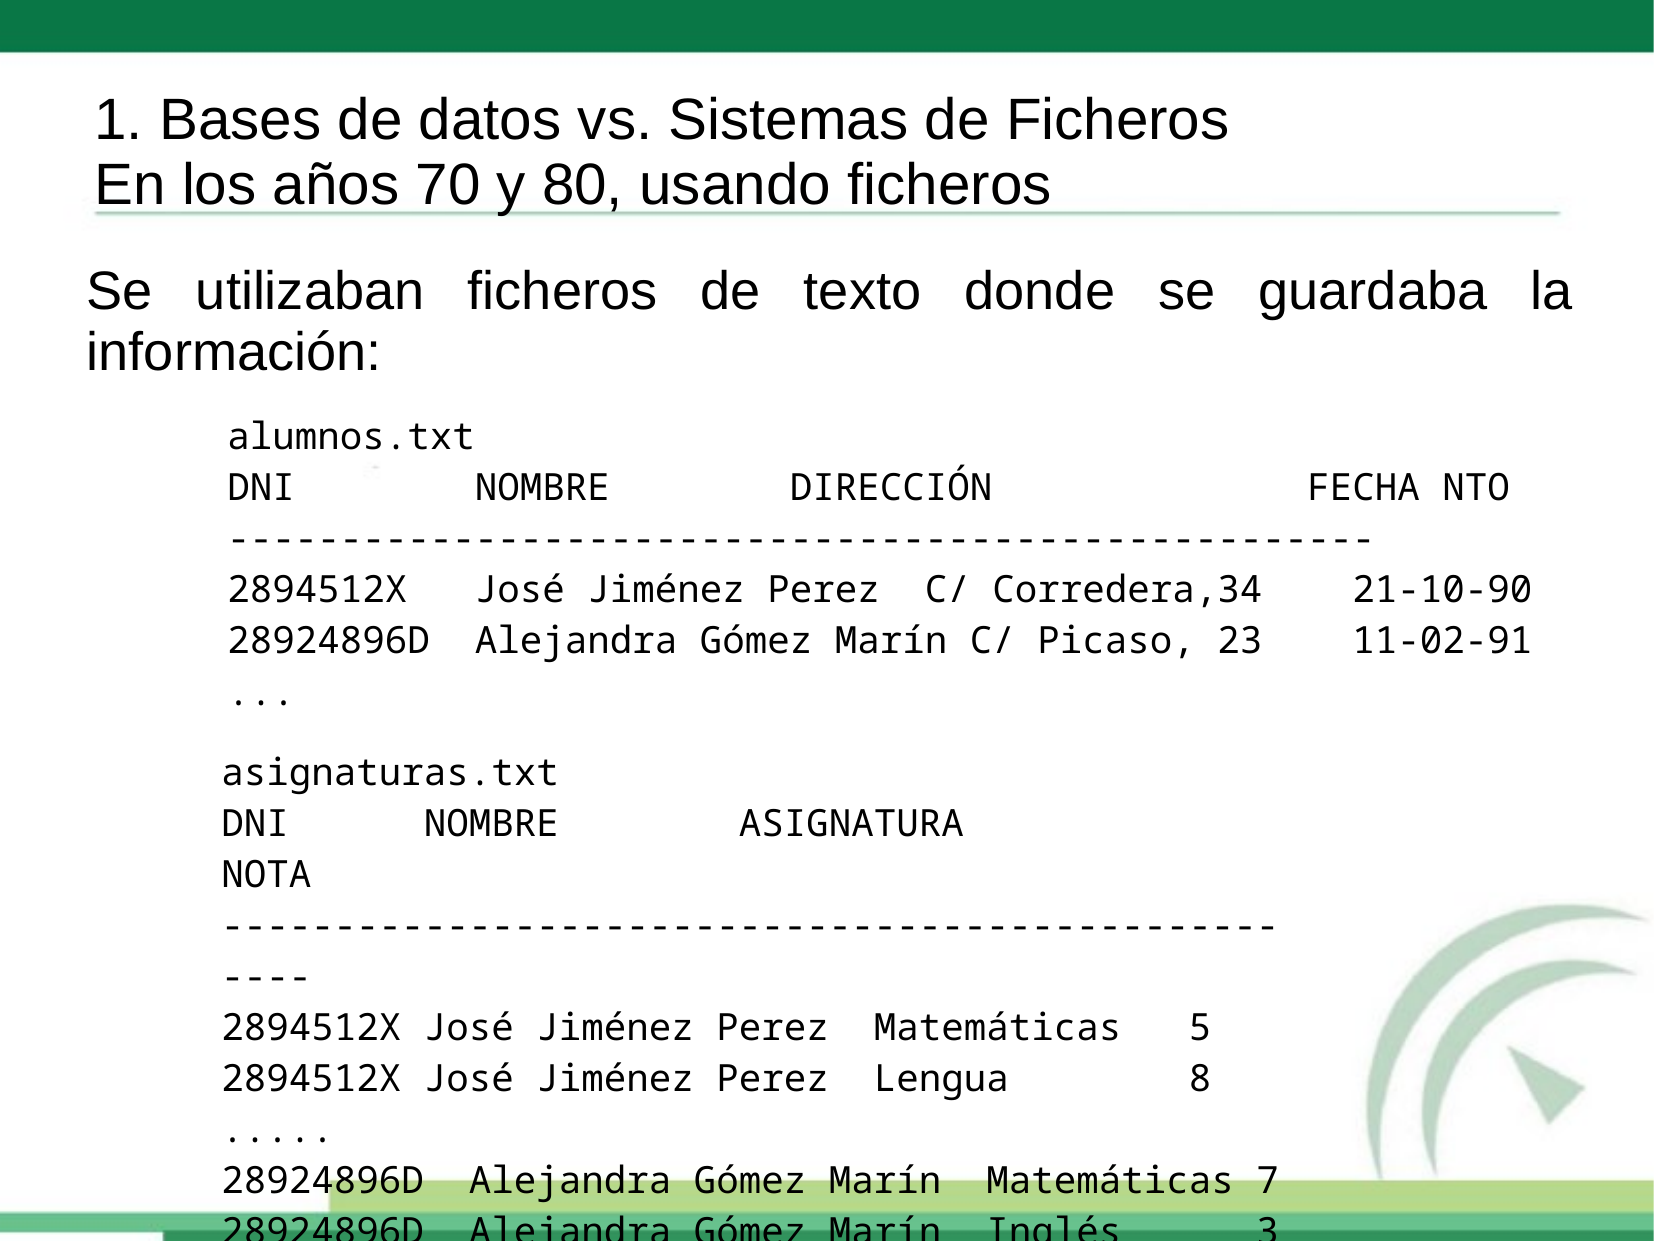

# 1. Bases de datos vs. Sistemas de Ficheros En los años 70 y 80, usando ficheros
Se utilizaban ficheros de texto donde se guardaba la información:
alumnos.txt
DNI NOMBRE DIRECCIÓN FECHA NTO
---------------------------------------------------
2894512X José Jiménez Perez C/ Corredera,34 21-10-90
28924896D Alejandra Gómez Marín C/ Picaso, 23 11-02-91
...
asignaturas.txt
DNI NOMBRE ASIGNATURA NOTA
---------------------------------------------------
2894512X José Jiménez Perez Matemáticas 5
2894512X José Jiménez Perez Lengua 8
.....
28924896D Alejandra Gómez Marín Matemáticas 7
28924896D Alejandra Gómez Marín Inglés 3